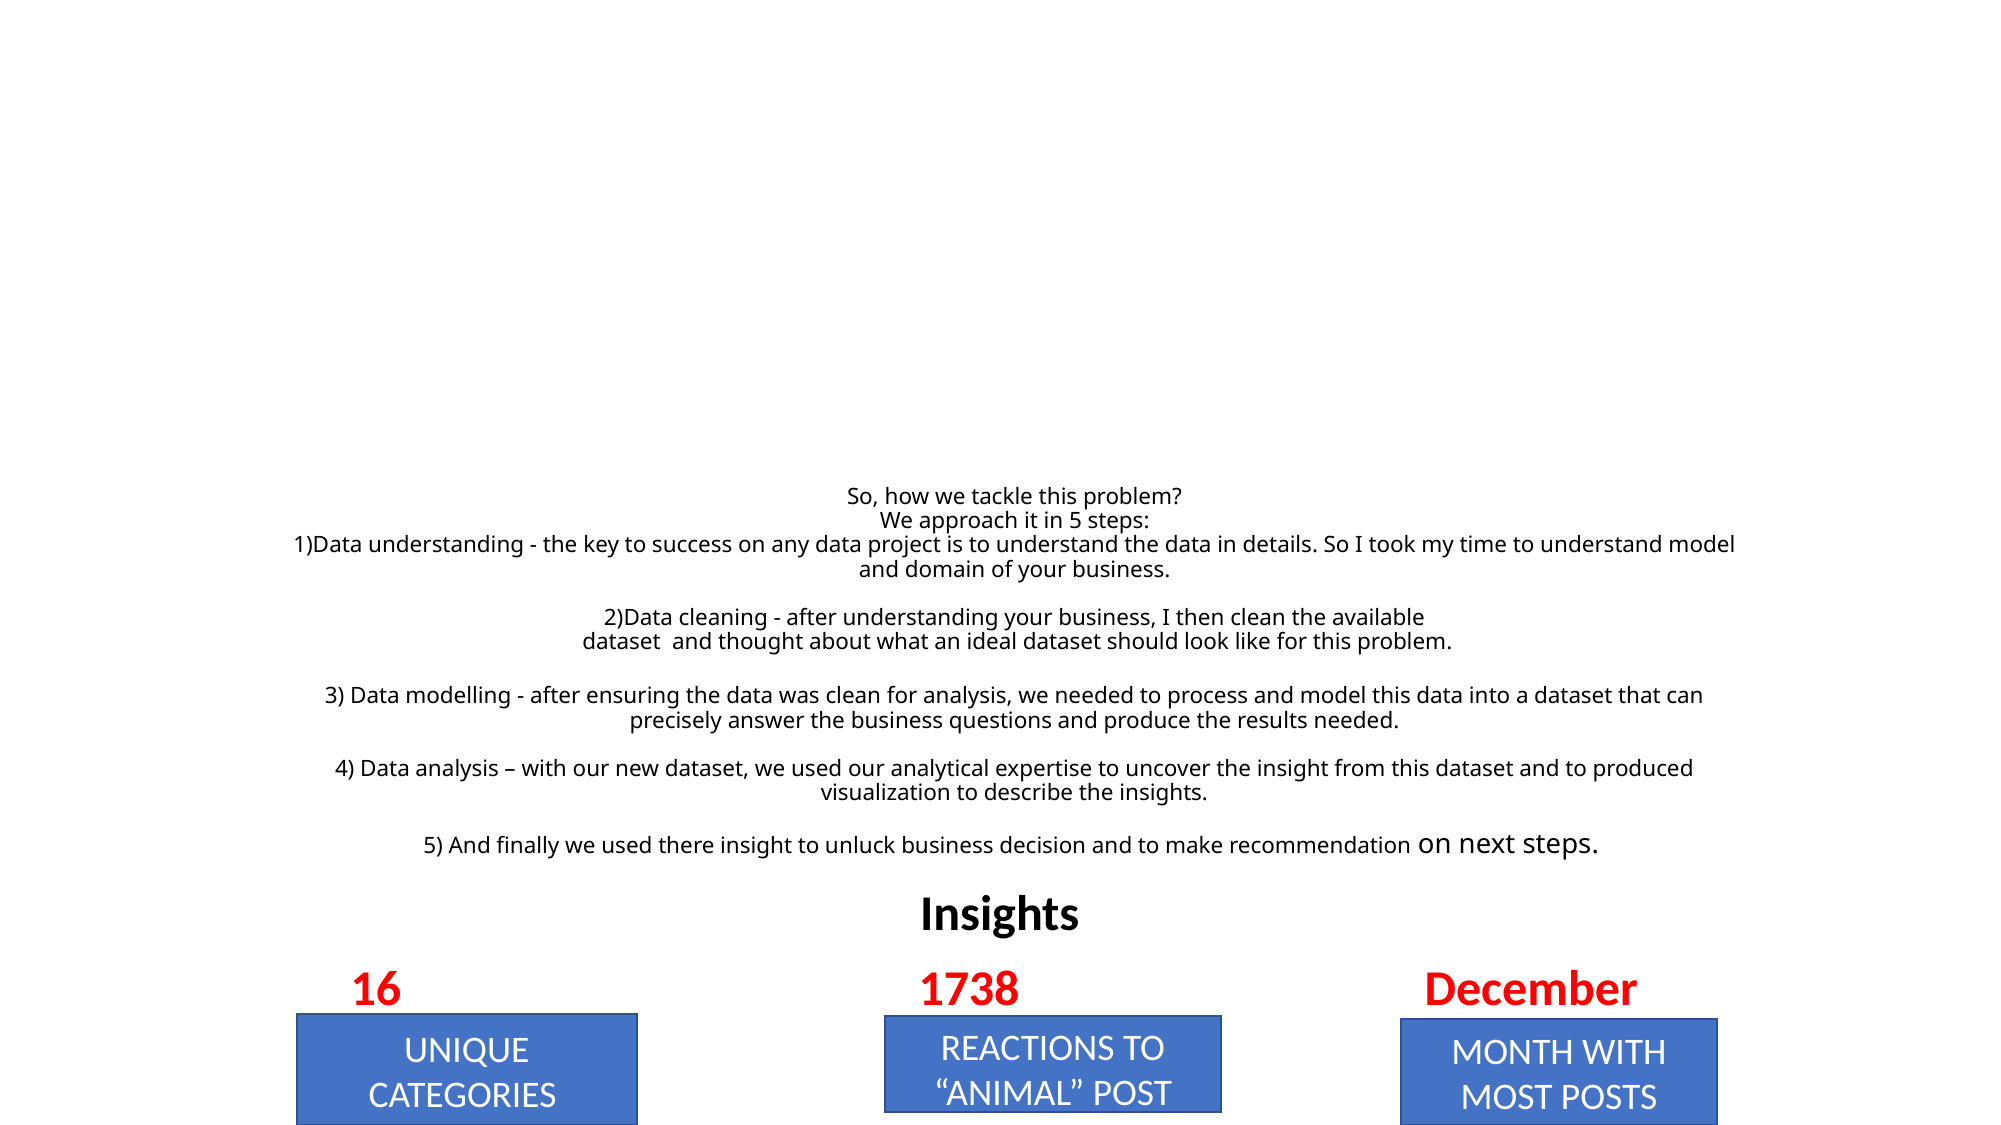

# So, how we tackle this problem? We approach it in 5 steps: 1)Data understanding - the key to success on any data project is to understand the data in details. So I took my time to understand model and domain of your business. 2)Data cleaning - after understanding your business, I then clean the available dataset and thought about what an ideal dataset should look like for this problem. 3) Data modelling - after ensuring the data was clean for analysis, we needed to process and model this data into a dataset that can precisely answer the business questions and produce the results needed. 4) Data analysis – with our new dataset, we used our analytical expertise to uncover the insight from this dataset and to produced visualization to describe the insights. 5) And finally we used there insight to unluck business decision and to make recommendation on next steps.
Insights
16 1738 December
UNIQUE CATEGORIES
REACTIONS TO “ANIMAL” POST
MONTH WITH MOST POSTS